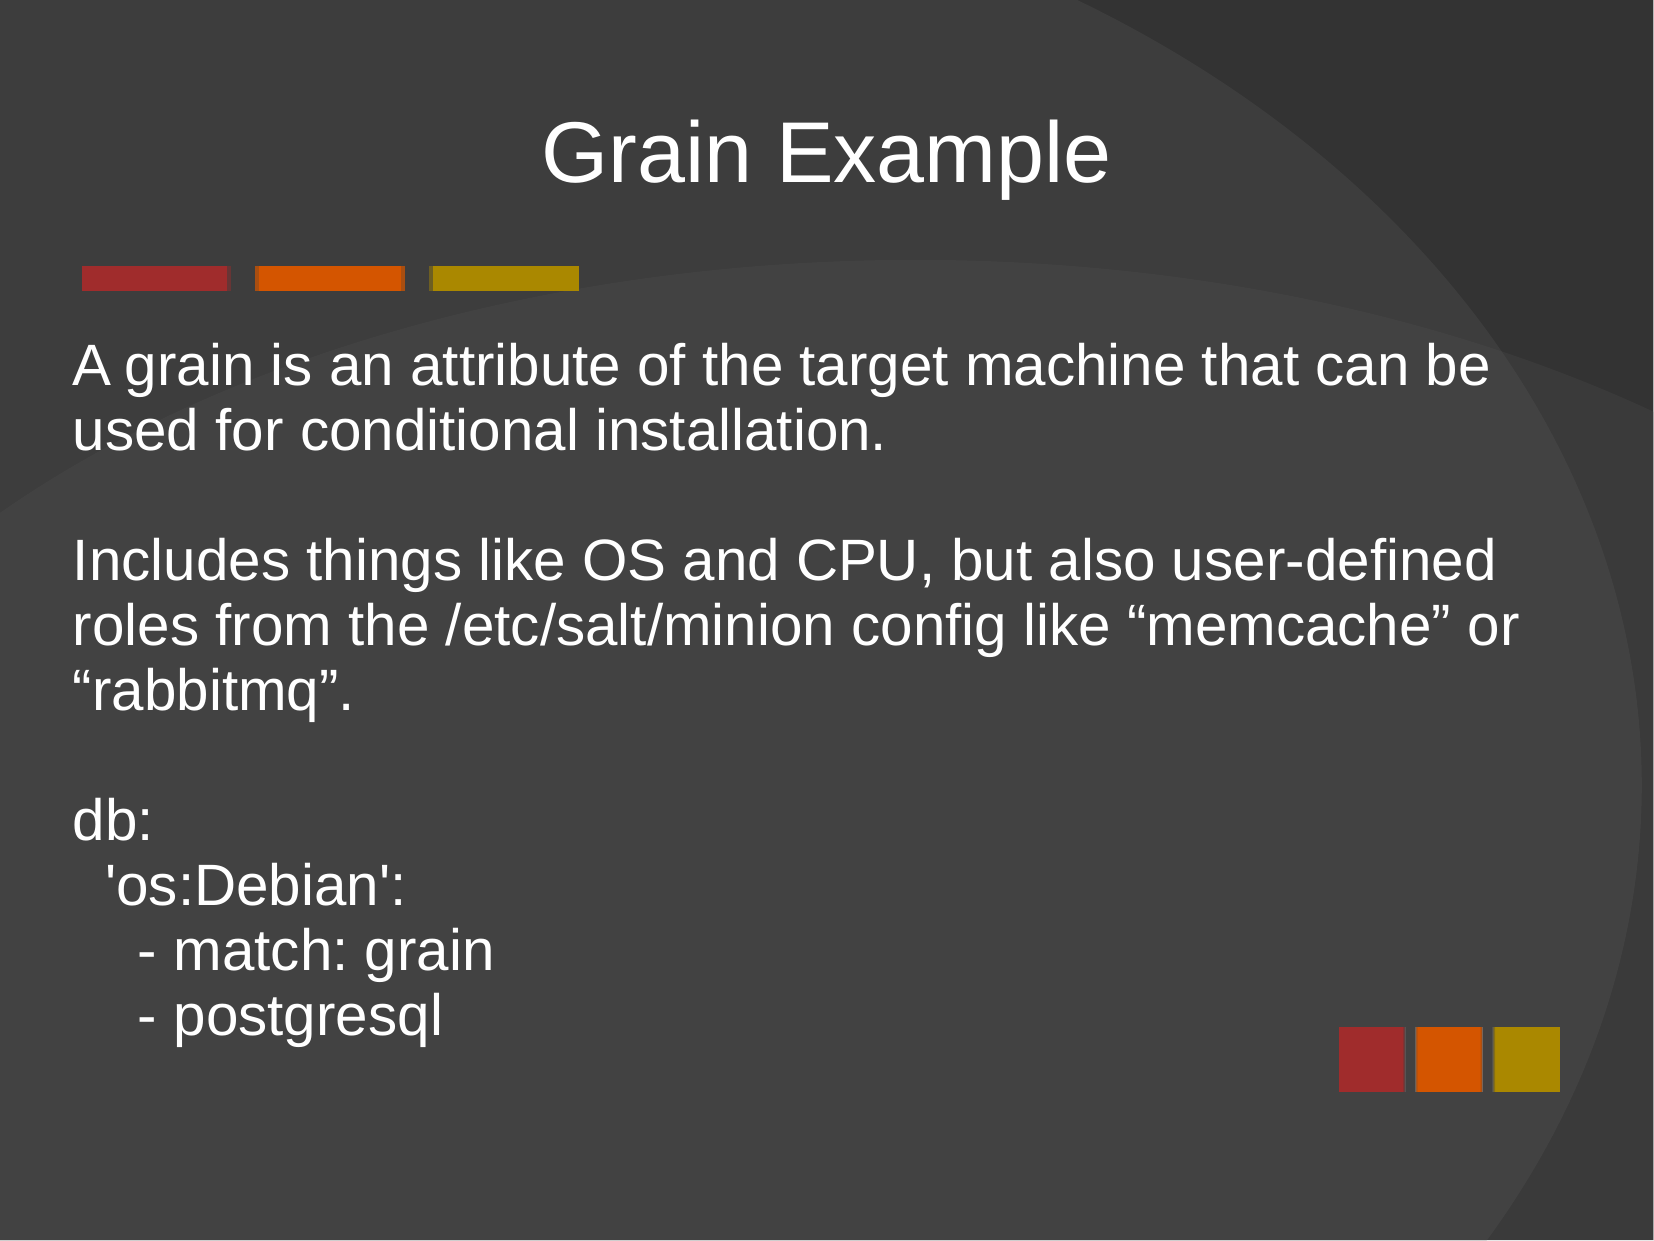

# Grain Example
A grain is an attribute of the target machine that can be used for conditional installation.
Includes things like OS and CPU, but also user-defined roles from the /etc/salt/minion config like “memcache” or “rabbitmq”.
db:
 'os:Debian':
 - match: grain
 - postgresql